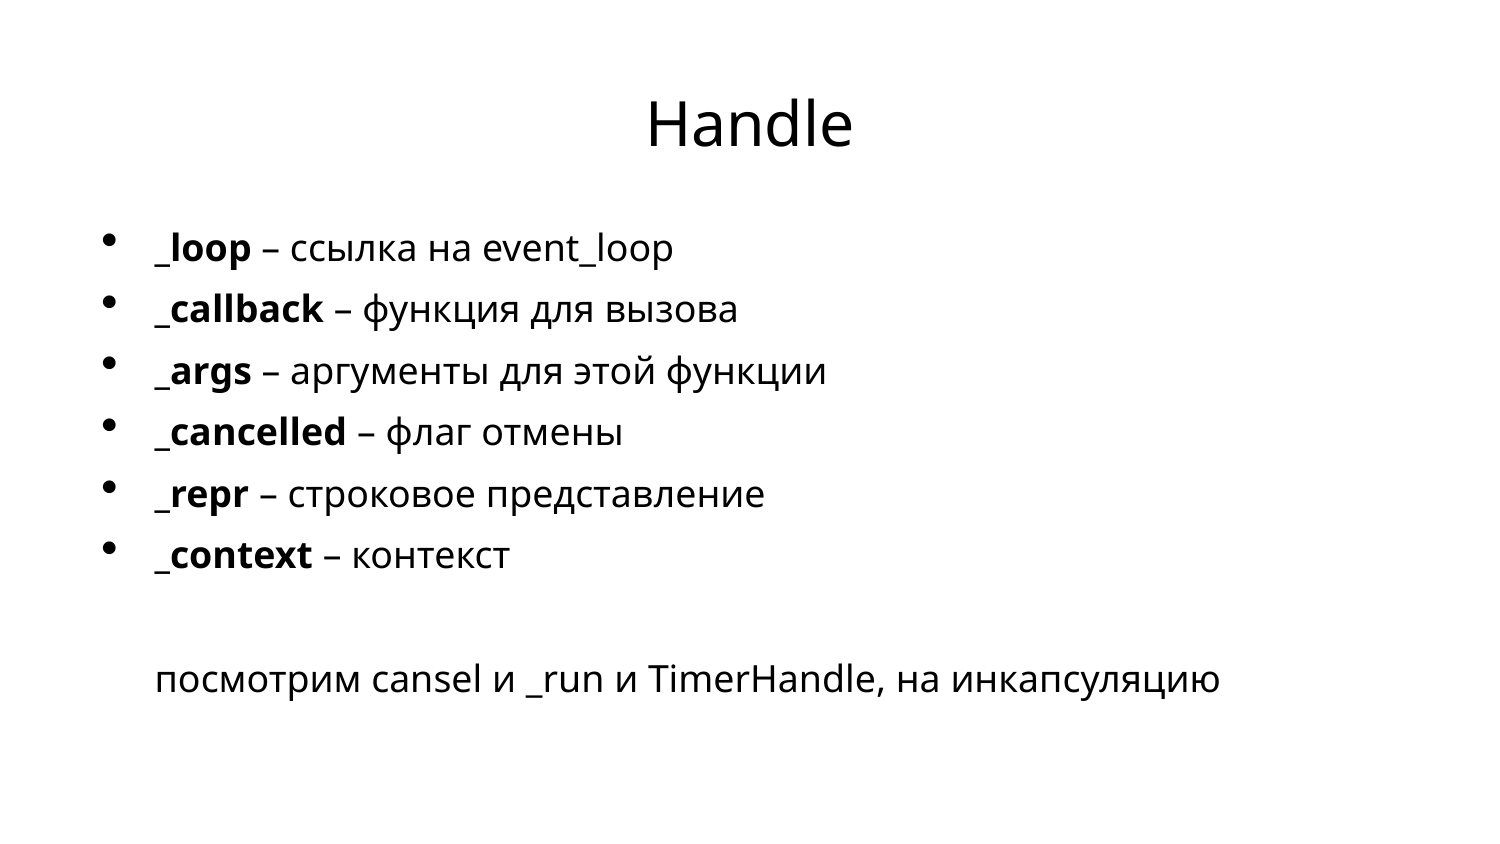

# Handle
_loop – ссылка на event_loop
_callback – функция для вызова
_args – аргументы для этой функции
_cancelled – флаг отмены
_repr – строковое представление
_context – контекст
посмотрим cansel и _run и TimerHandle, на инкапсуляцию